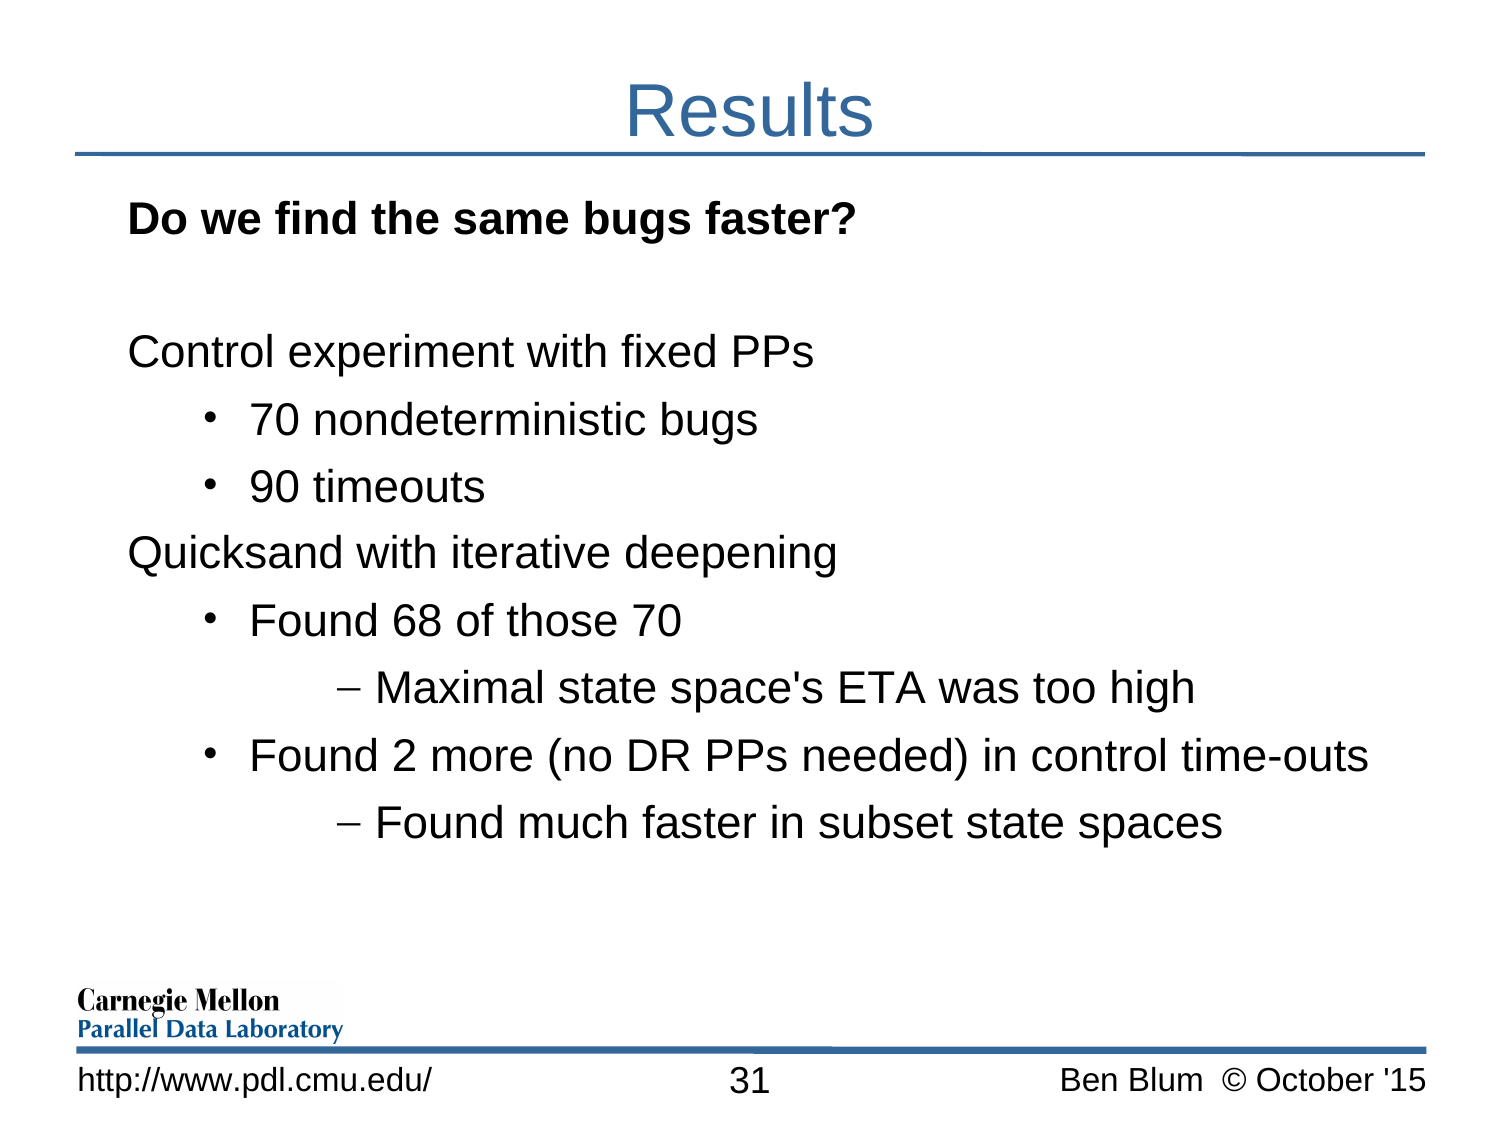

# Results
Do we find the same bugs faster?
Control experiment with fixed PPs
70 nondeterministic bugs
90 timeouts
Quicksand with iterative deepening
Found 68 of those 70
Maximal state space's ETA was too high
Found 2 more (no DR PPs needed) in control time-outs
Found much faster in subset state spaces
31